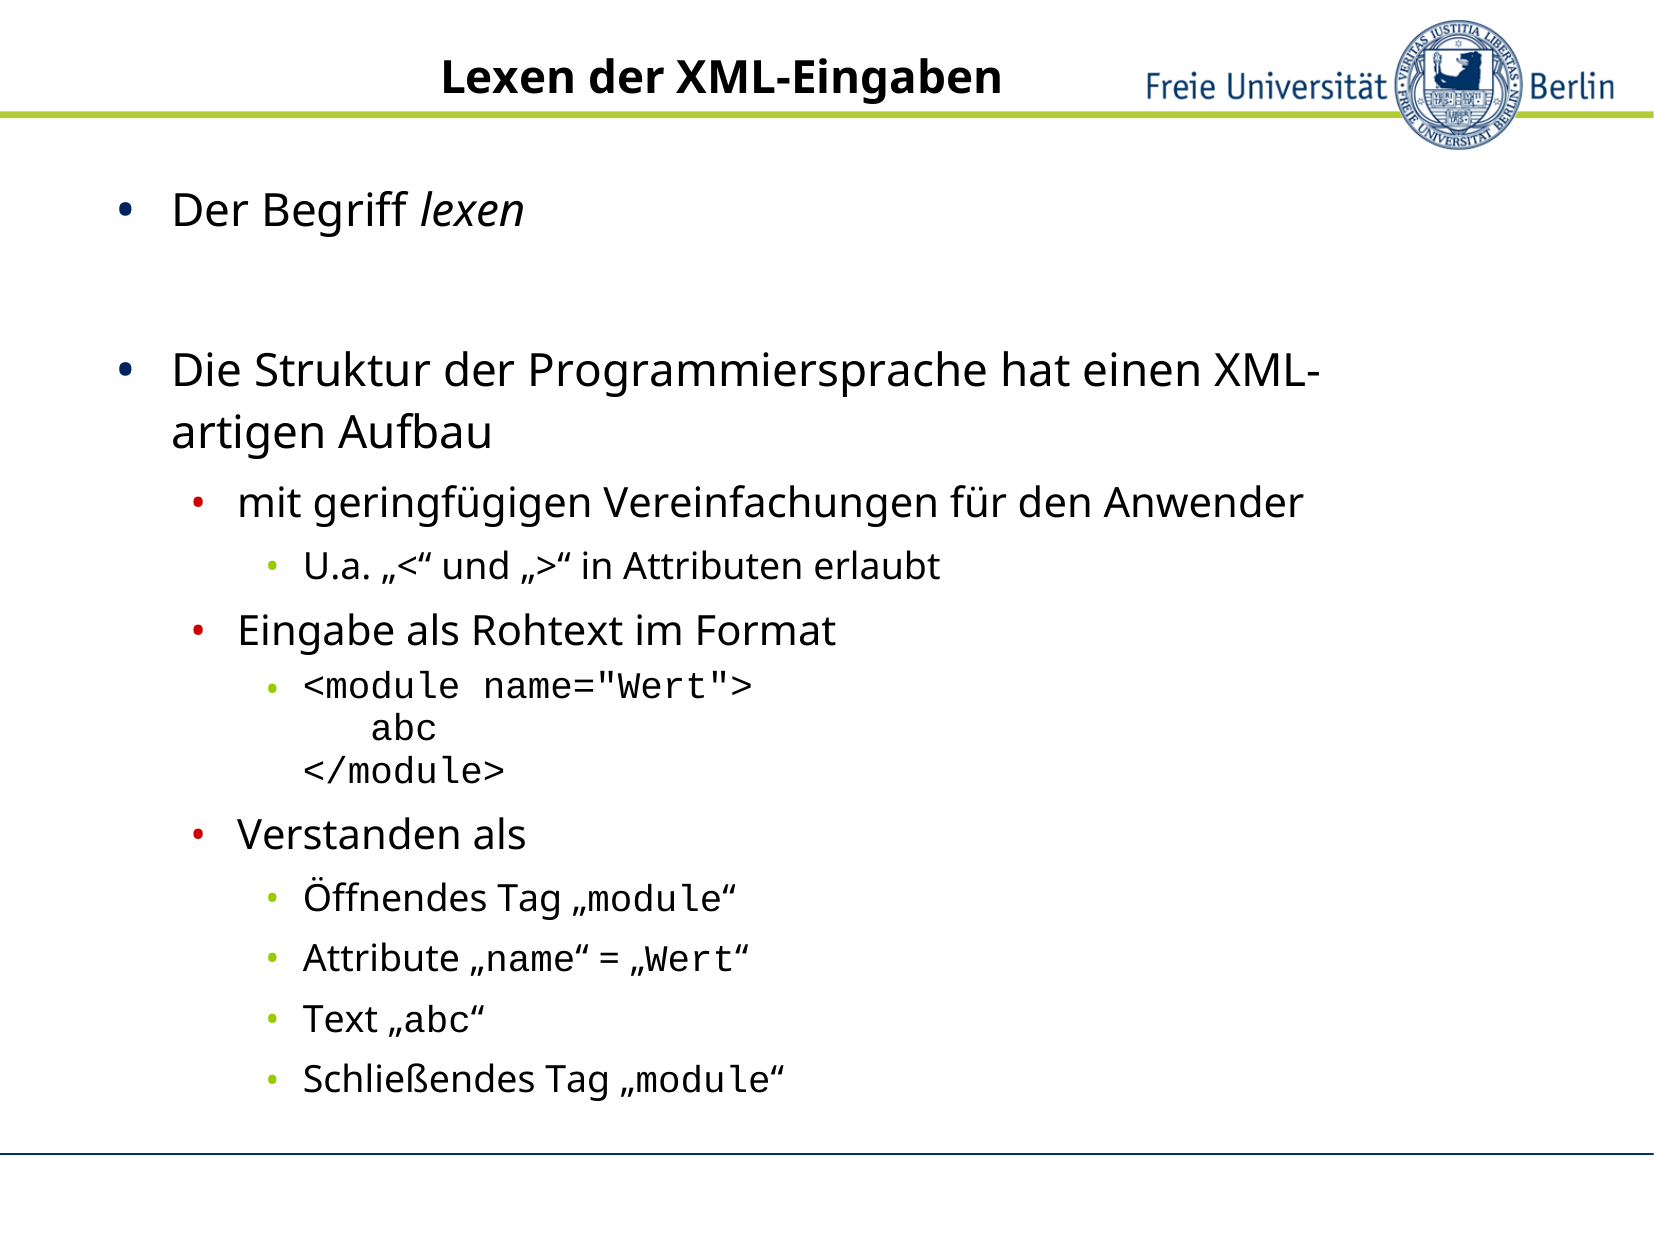

# Lexen der XML-Eingaben
Der Begriff lexen
Die Struktur der Programmiersprache hat einen XML-artigen Aufbau
mit geringfügigen Vereinfachungen für den Anwender
U.a. „<“ und „>“ in Attributen erlaubt
Eingabe als Rohtext im Format
<module name="Wert">
 abc
</module>
Verstanden als
Öffnendes Tag „module“
Attribute „name“ = „Wert“
Text „abc“
Schließendes Tag „module“